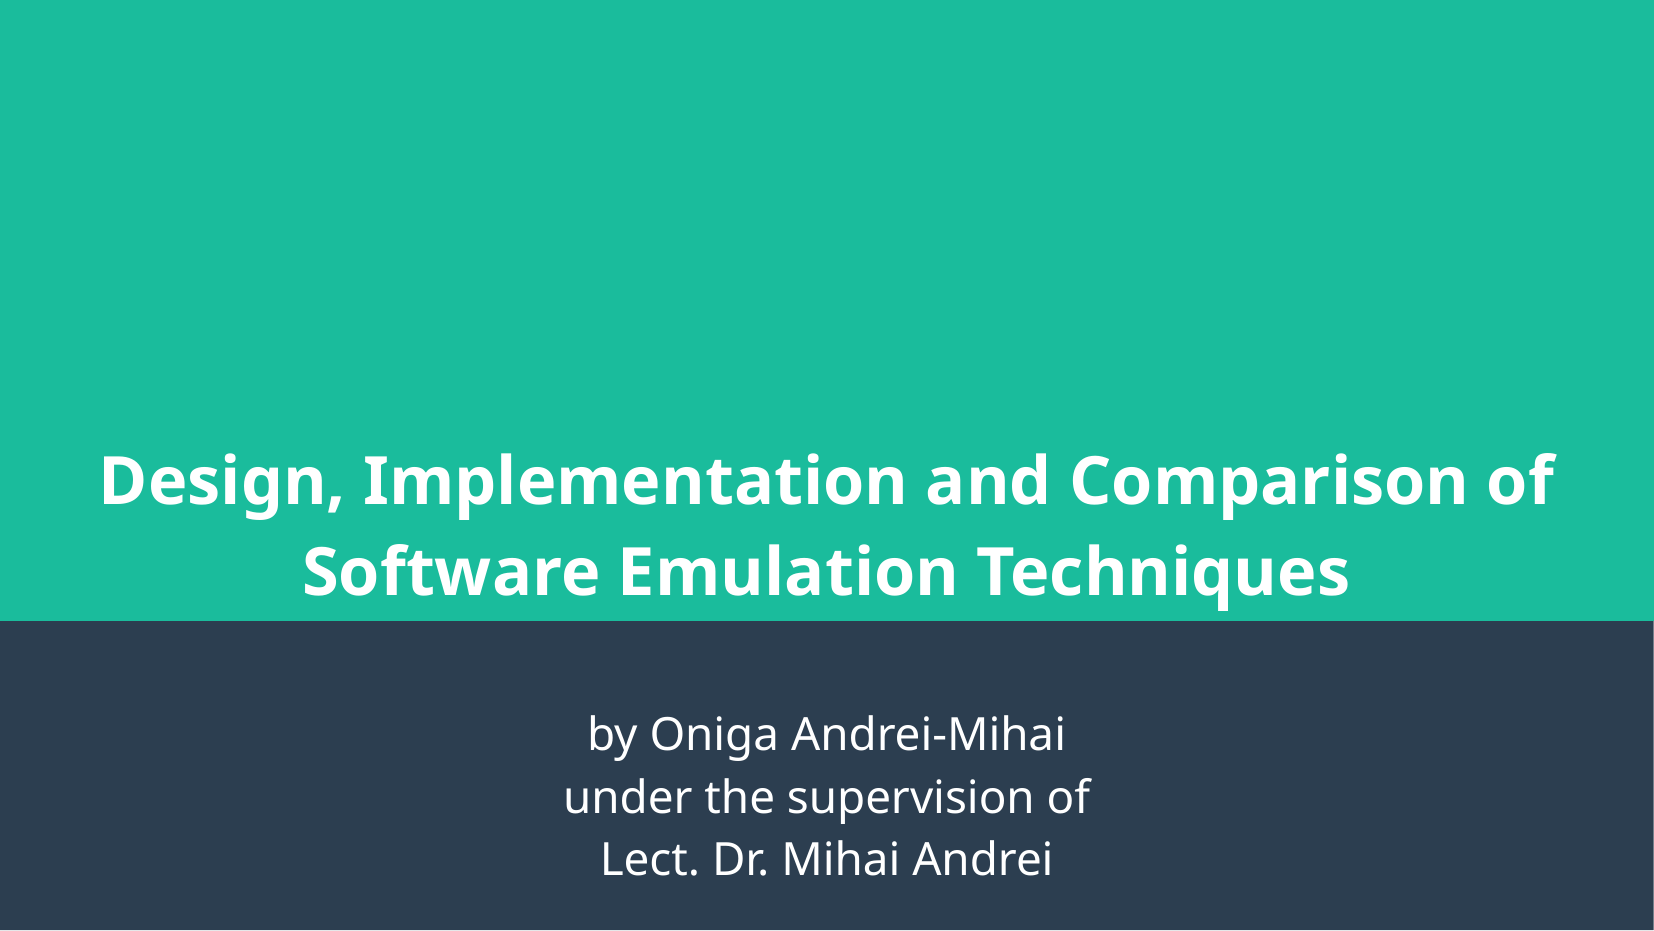

# Design, Implementation and Comparison of Software Emulation Techniques
by Oniga Andrei-Mihai
under the supervision of
Lect. Dr. Mihai Andrei